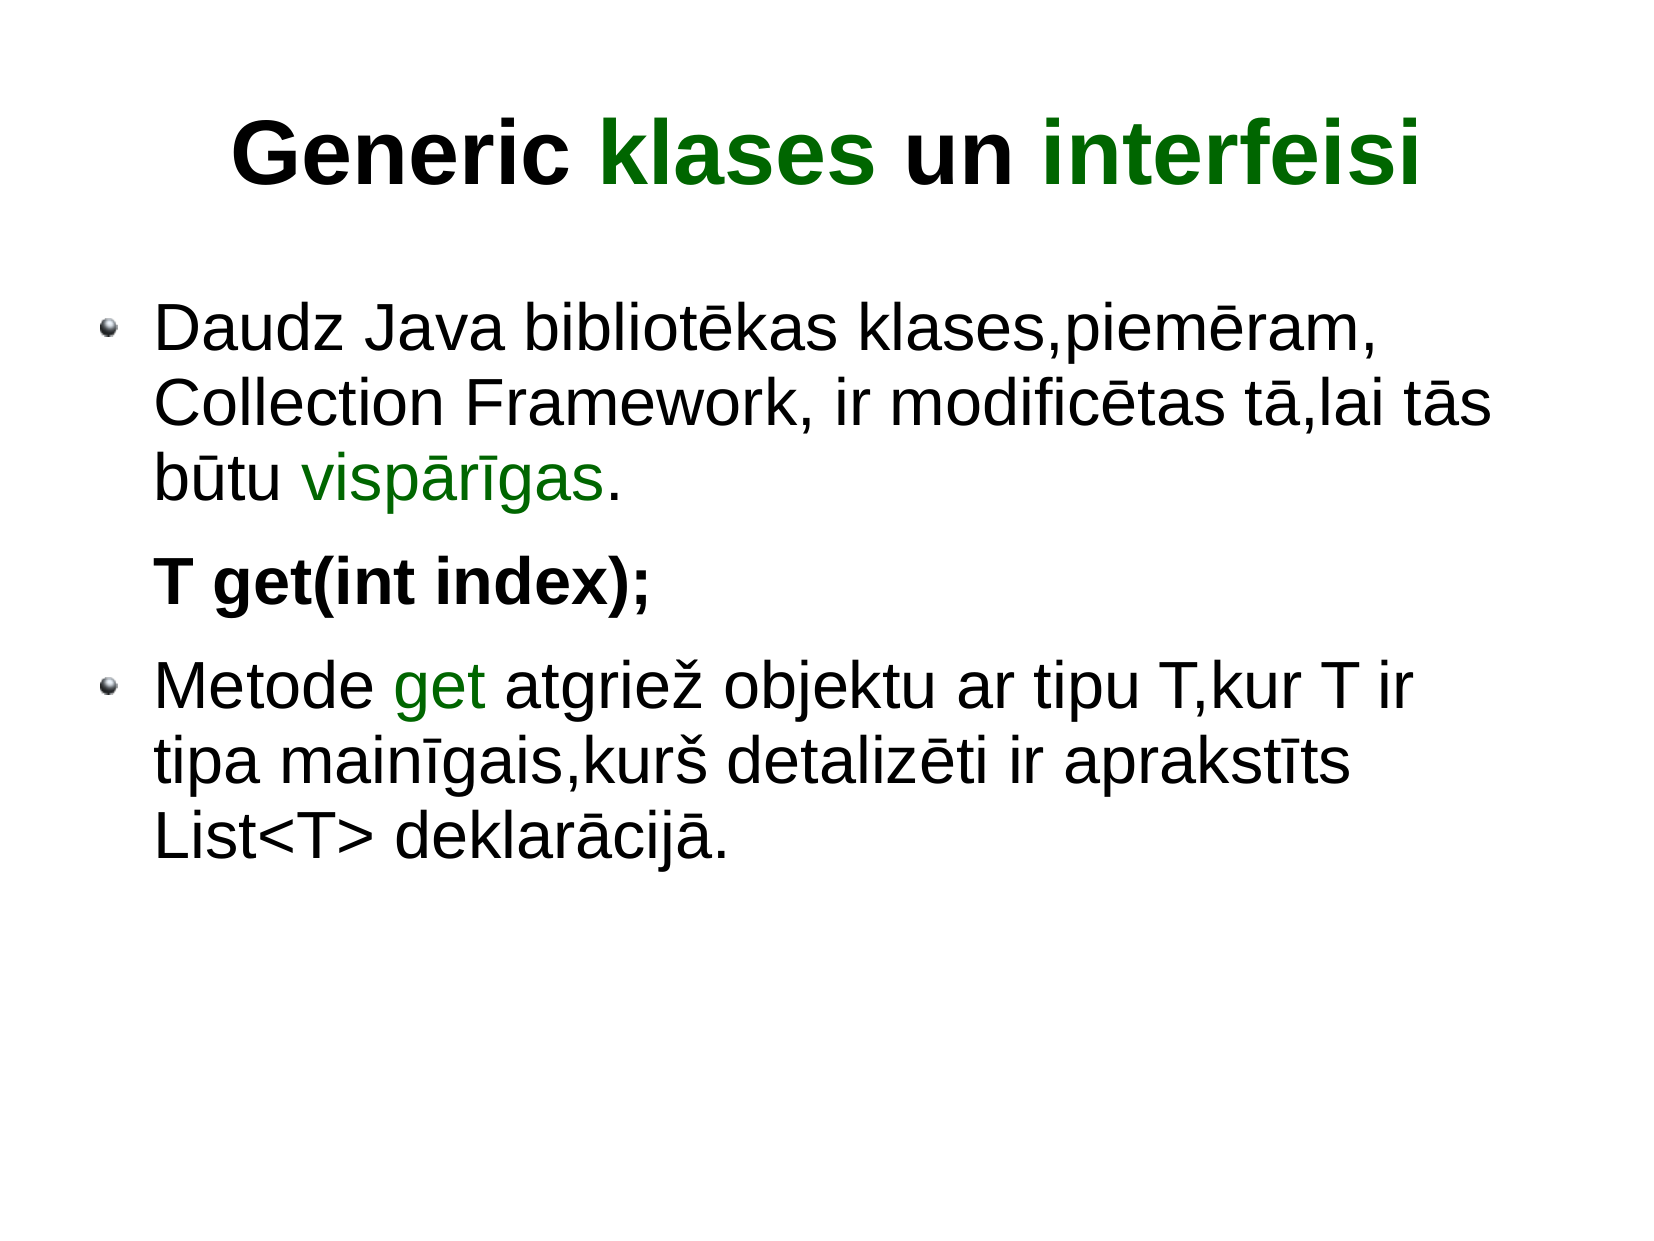

# Generic klases un interfeisi
Daudz Java bibliotēkas klases,piemēram, Collection Framework, ir modificētas tā,lai tās būtu vispārīgas.
T get(int index);
Metode get atgriež objektu ar tipu T,kur T ir tipa mainīgais,kurš detalizēti ir aprakstīts List<T> deklarācijā.